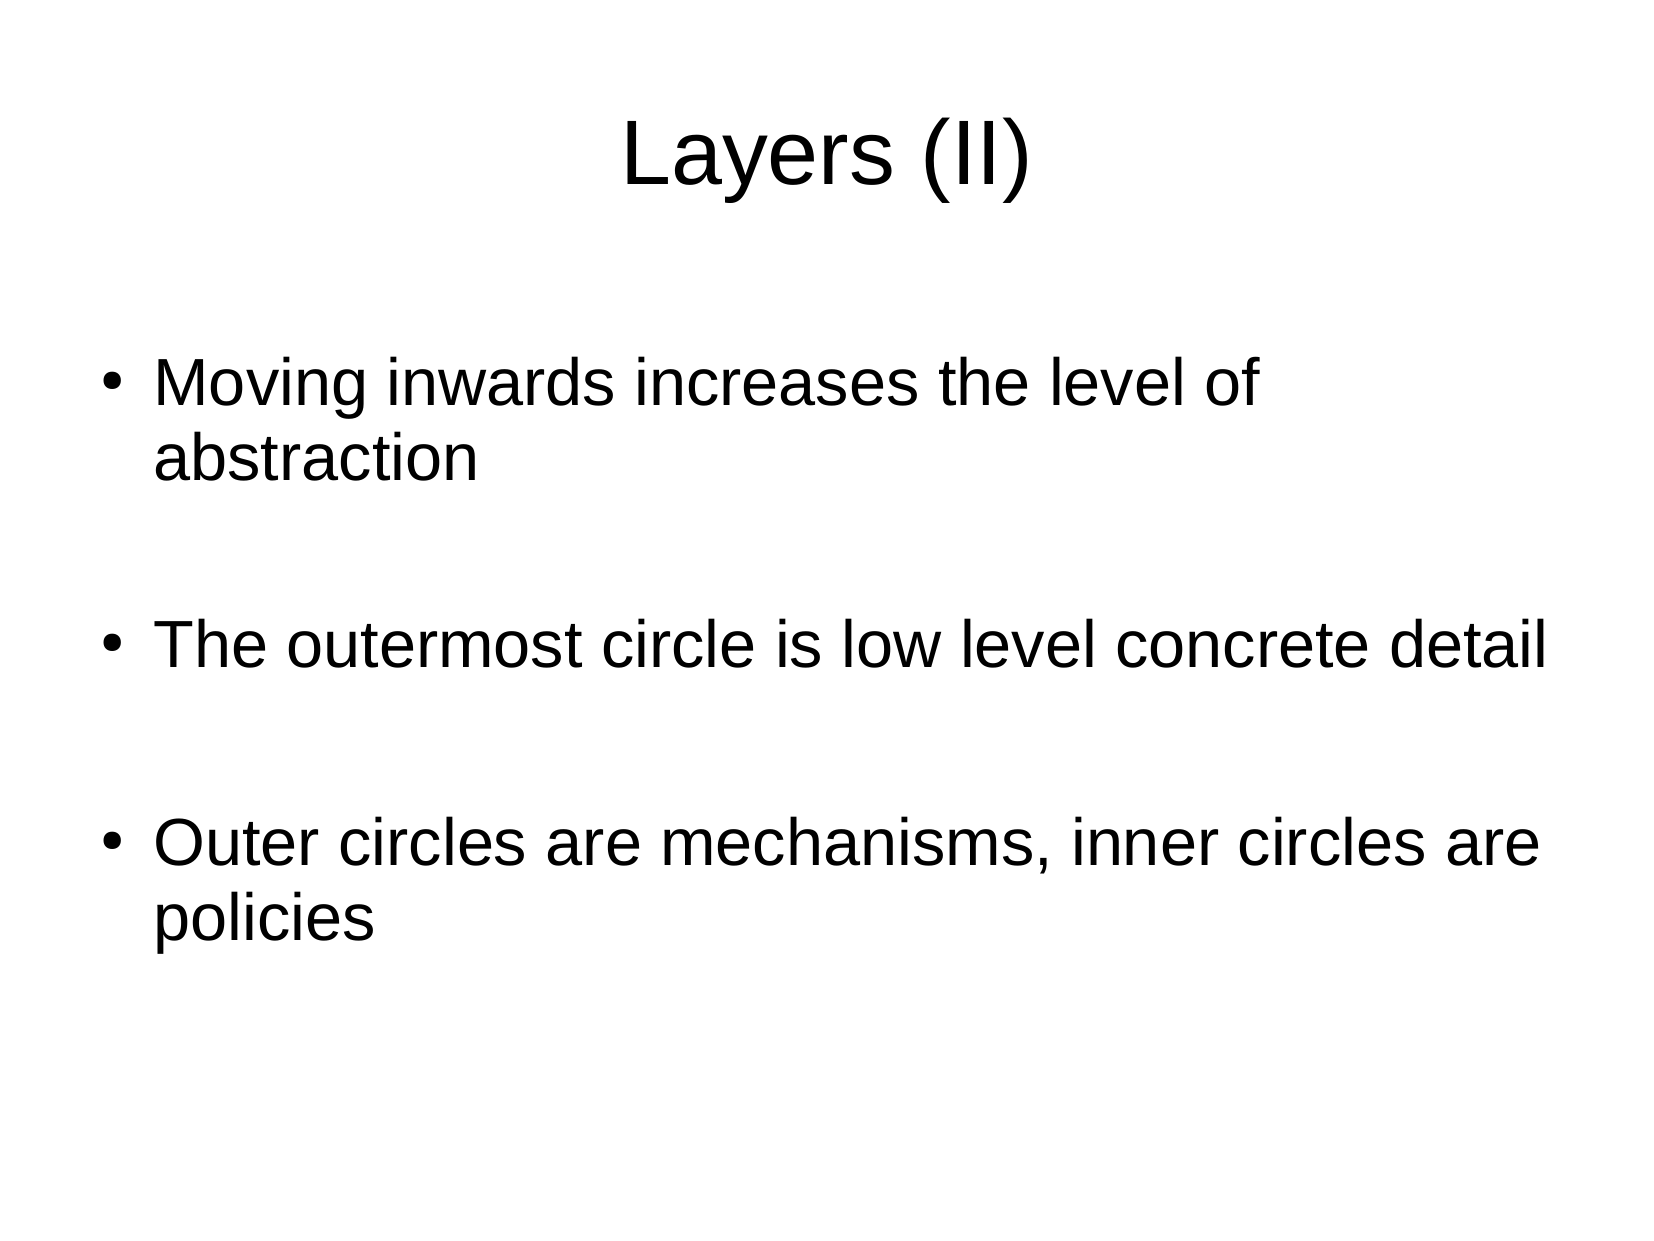

# Layers (II)
Moving inwards increases the level of abstraction
The outermost circle is low level concrete detail
Outer circles are mechanisms, inner circles are policies